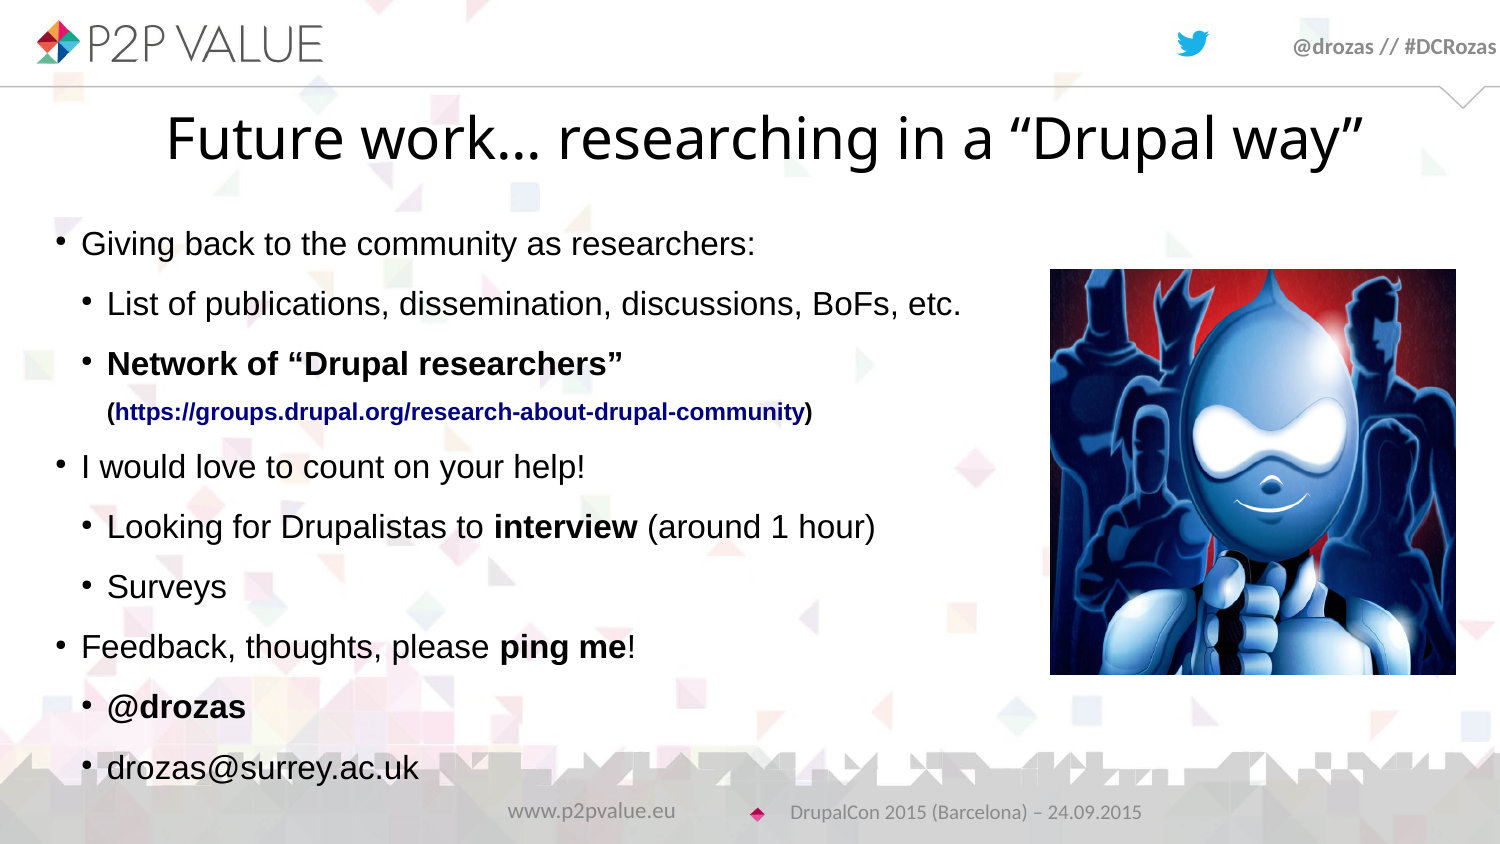

@drozas // #DCRozas
# Future work... researching in a “Drupal way”
Giving back to the community as researchers:
List of publications, dissemination, discussions, BoFs, etc.
Network of “Drupal researchers”
(https://groups.drupal.org/research-about-drupal-community)
I would love to count on your help!
Looking for Drupalistas to interview (around 1 hour)
Surveys
Feedback, thoughts, please ping me!
@drozas
drozas@surrey.ac.uk
DrupalCon 2015 (Barcelona) – 24.09.2015
www.p2pvalue.eu